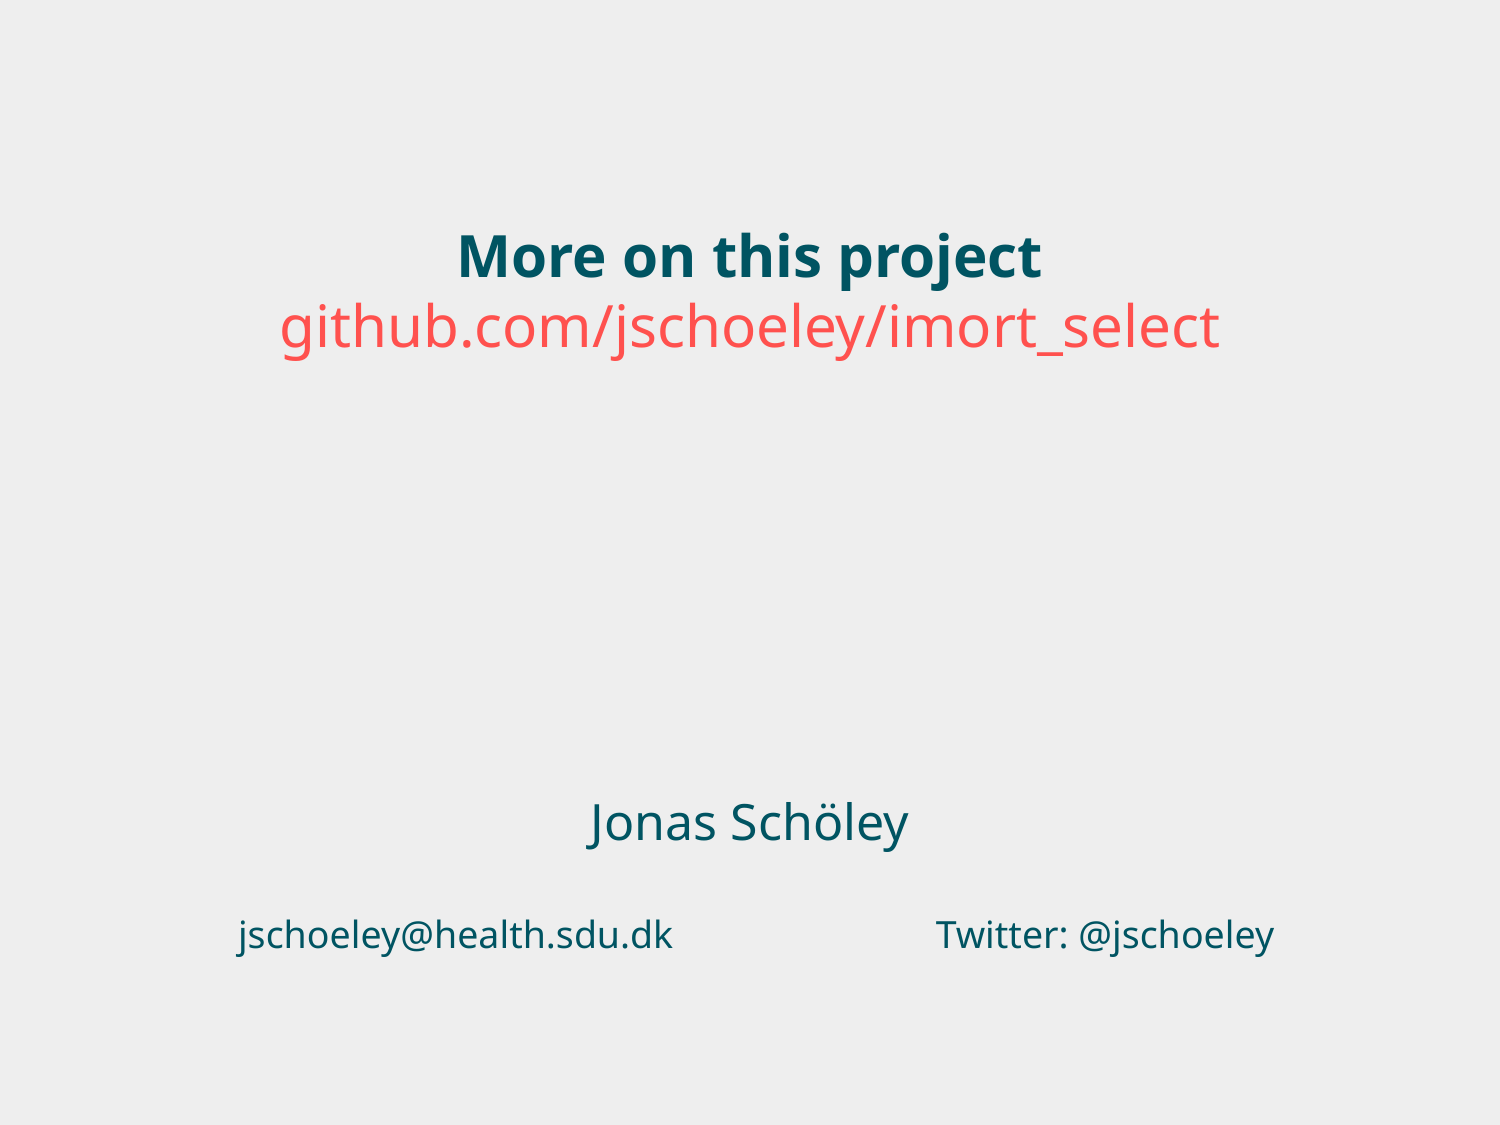

More on this project
github.com/jschoeley/imort_select
Jonas Schöley
jschoeley@health.sdu.dk
Twitter: @jschoeley